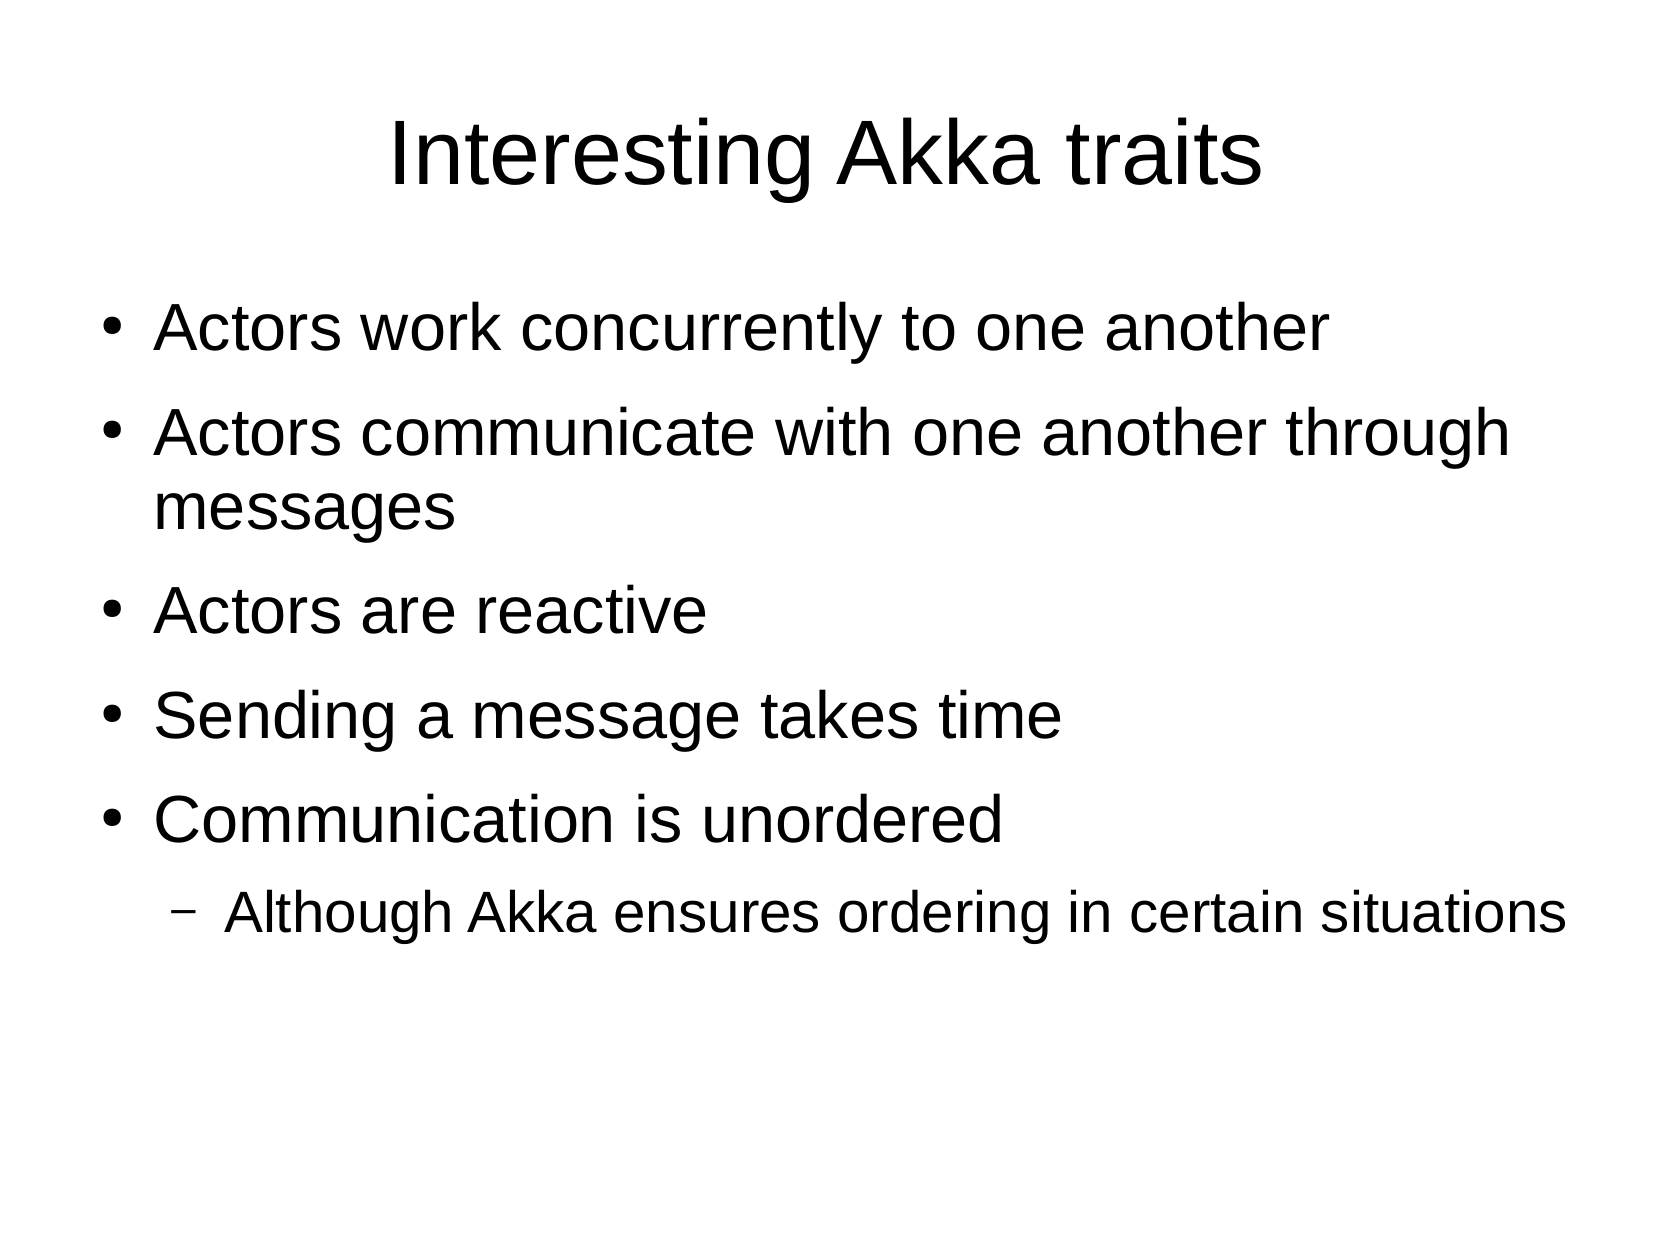

# Interesting Akka traits
Actors work concurrently to one another
Actors communicate with one another through messages
Actors are reactive
Sending a message takes time
Communication is unordered
Although Akka ensures ordering in certain situations